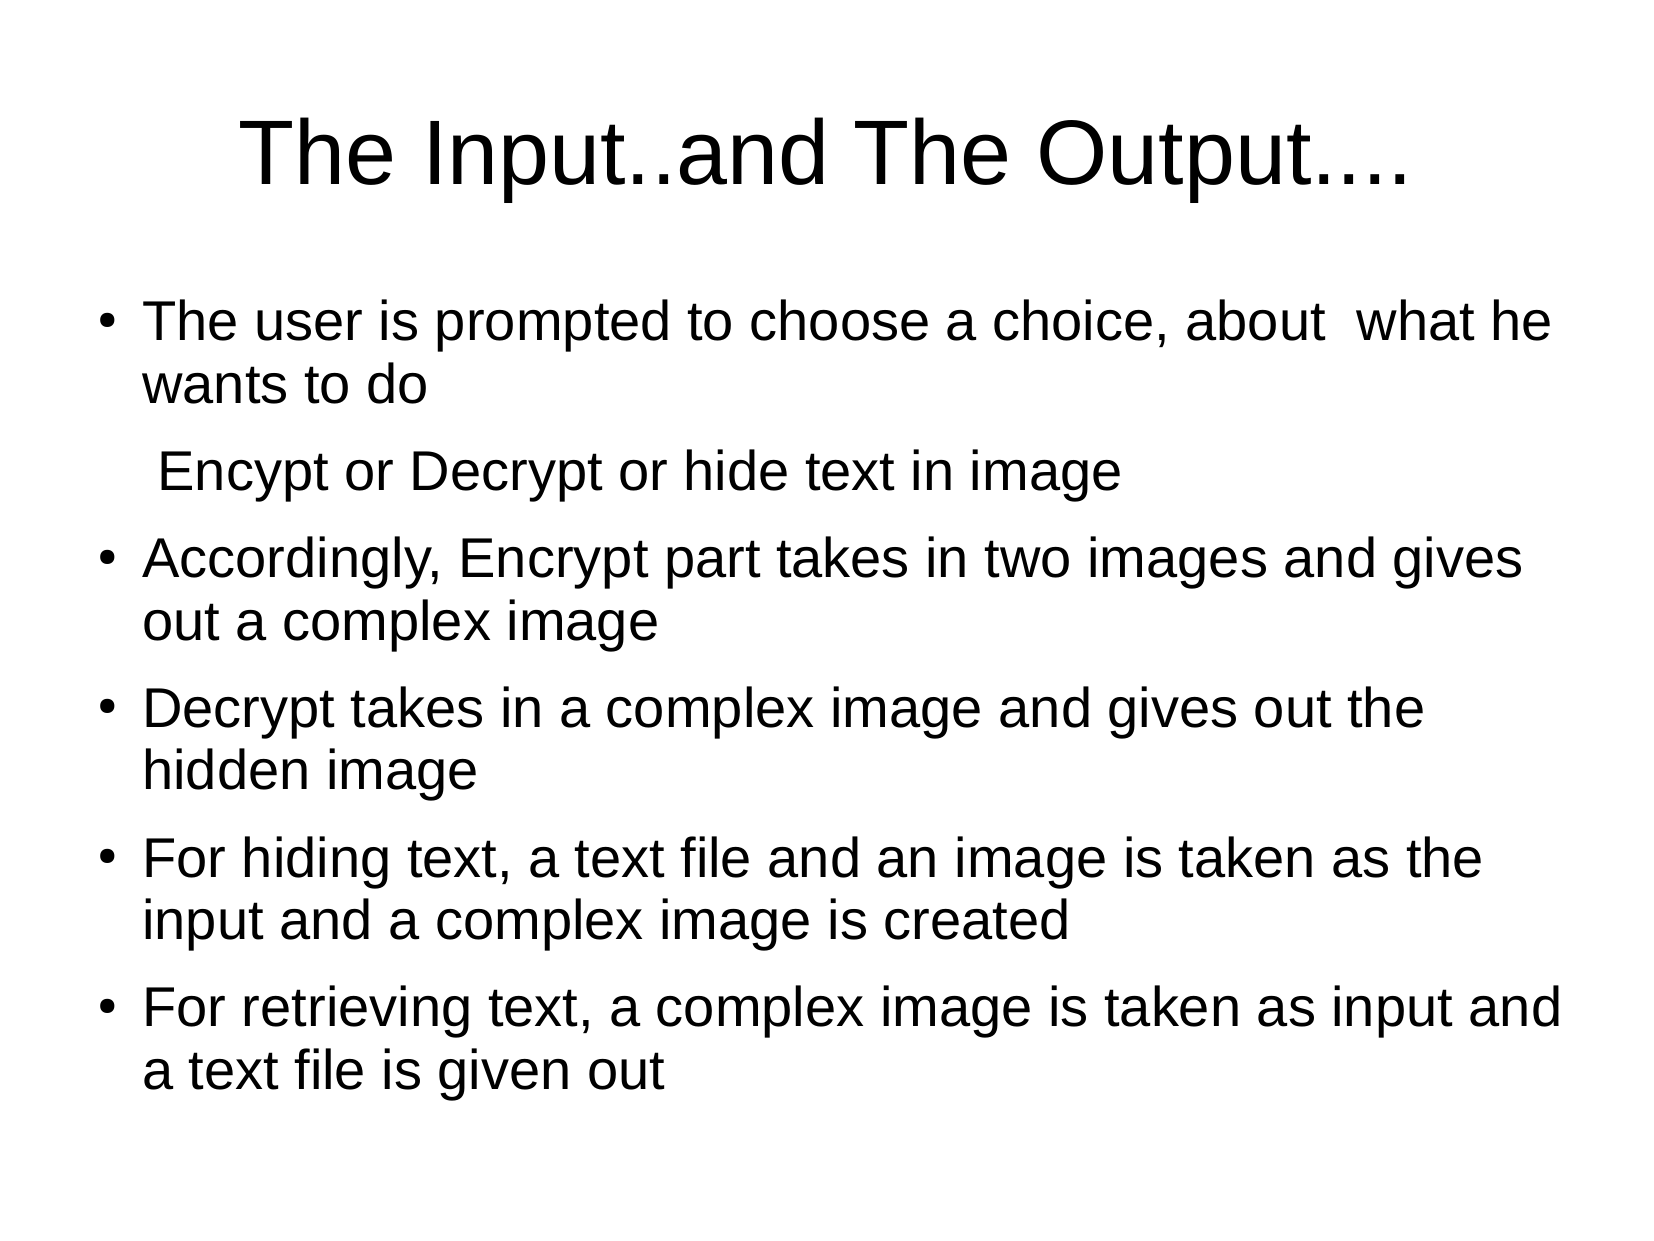

# The Input..and The Output....
The user is prompted to choose a choice, about what he wants to do
 Encypt or Decrypt or hide text in image
Accordingly, Encrypt part takes in two images and gives out a complex image
Decrypt takes in a complex image and gives out the hidden image
For hiding text, a text file and an image is taken as the input and a complex image is created
For retrieving text, a complex image is taken as input and a text file is given out